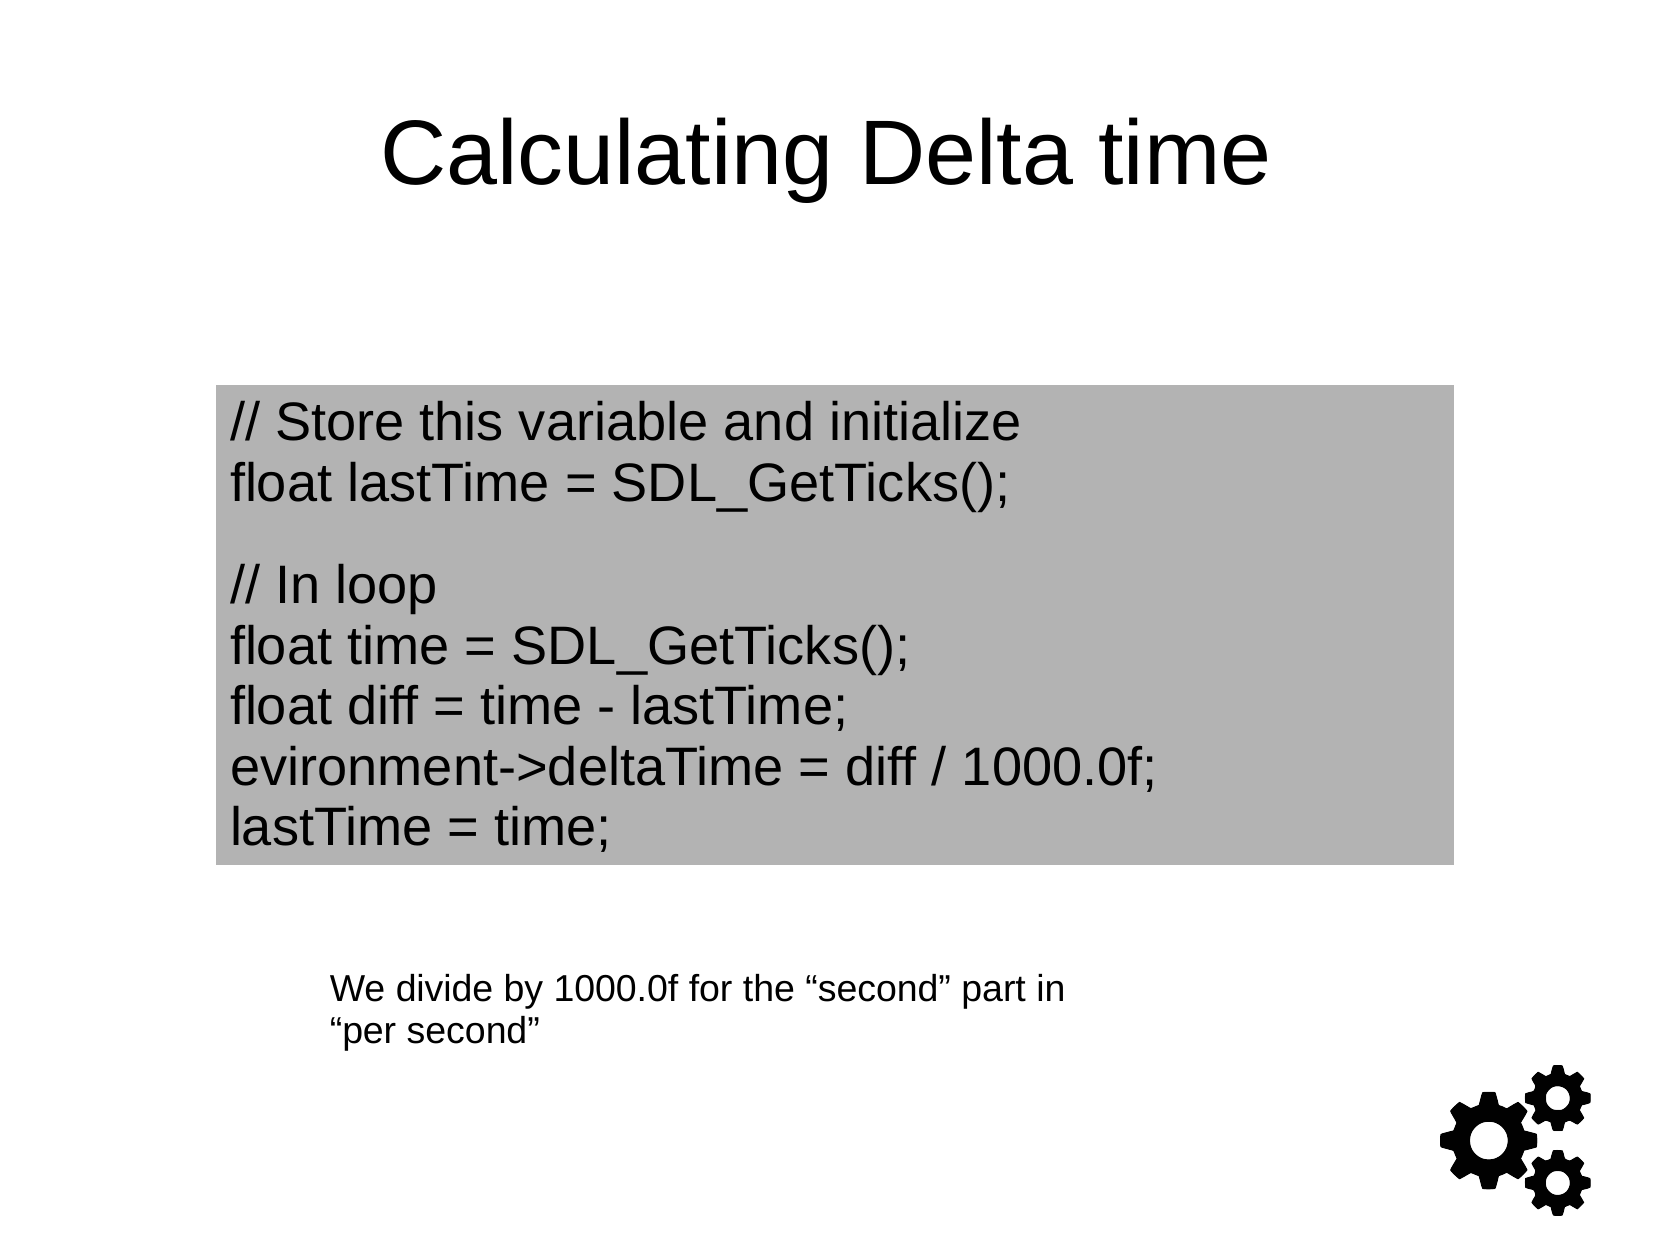

# Calculating Delta time
| // Store this variable and initialize float lastTime = SDL\_GetTicks(); // In loop float time = SDL\_GetTicks(); float diff = time - lastTime; evironment->deltaTime = diff / 1000.0f; lastTime = time; |
| --- |
We divide by 1000.0f for the “second” part in “per second”